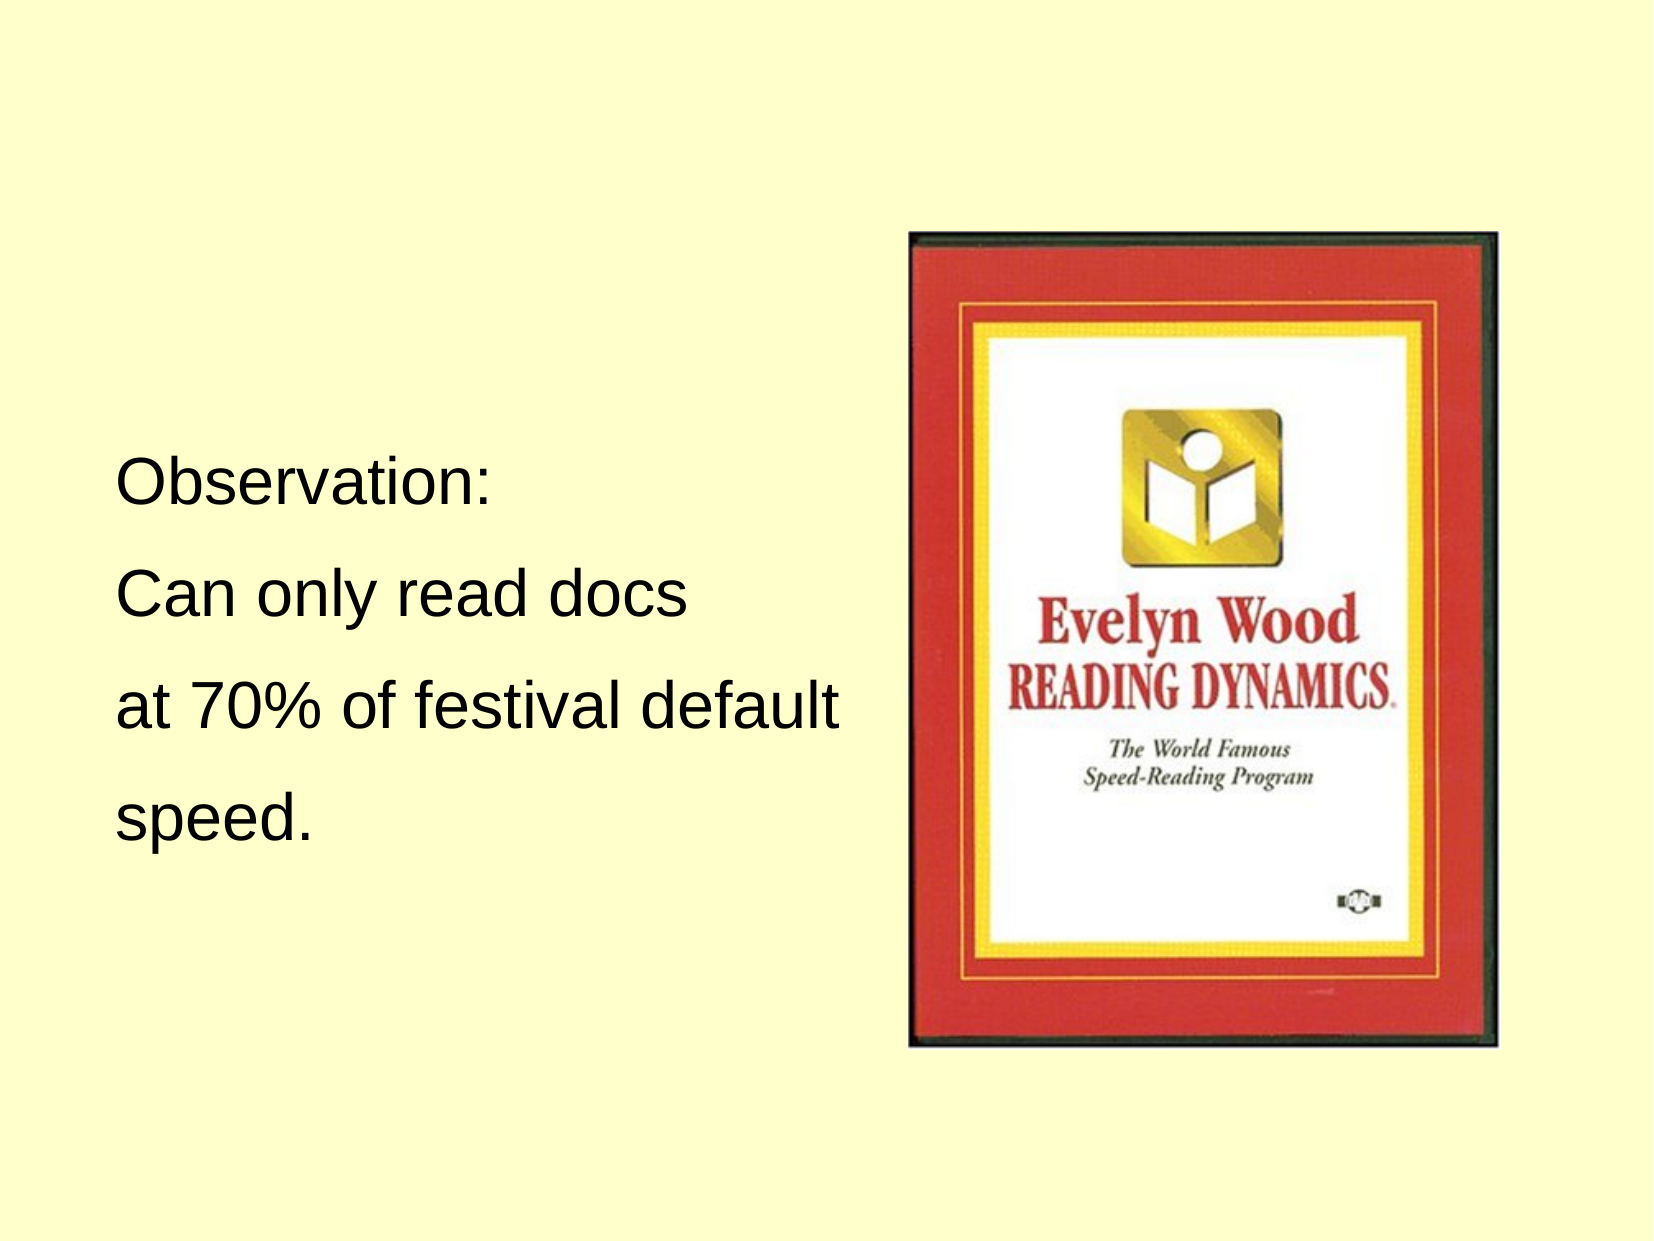

# Observation: Can only read docs at 70% of festival default speed.